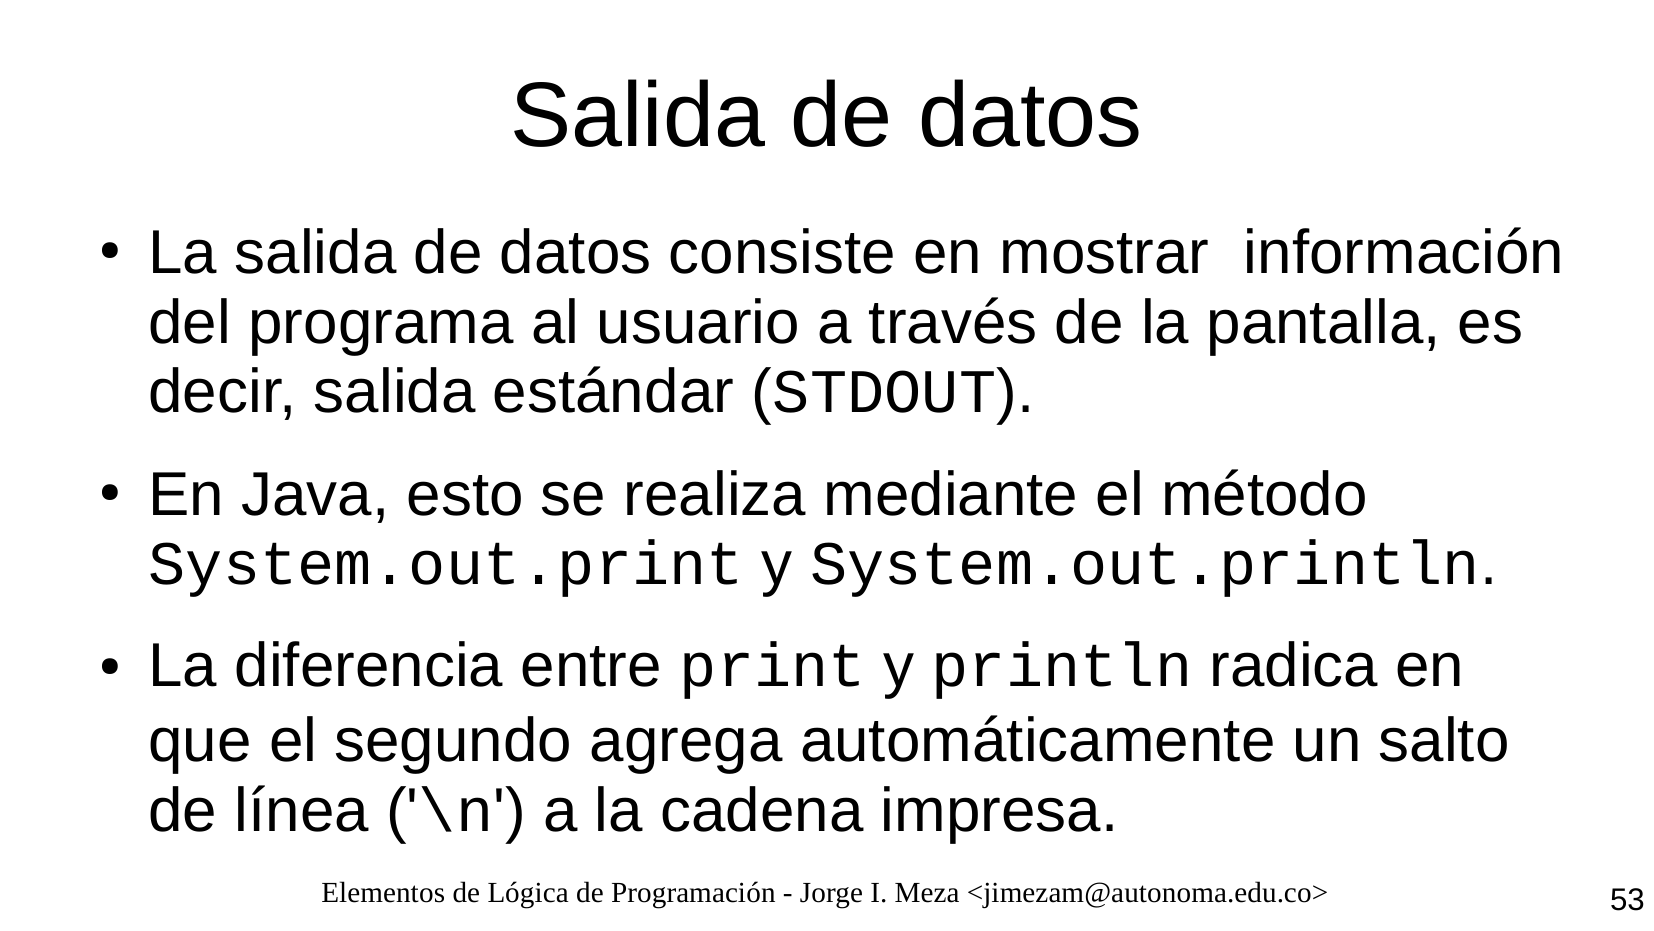

# Salida de datos
La salida de datos consiste en mostrar información del programa al usuario a través de la pantalla, es decir, salida estándar (STDOUT).
En Java, esto se realiza mediante el método System.out.print y System.out.println.
La diferencia entre print y println radica en que el segundo agrega automáticamente un salto de línea ('\n') a la cadena impresa.
Elementos de Lógica de Programación - Jorge I. Meza <jimezam@autonoma.edu.co>